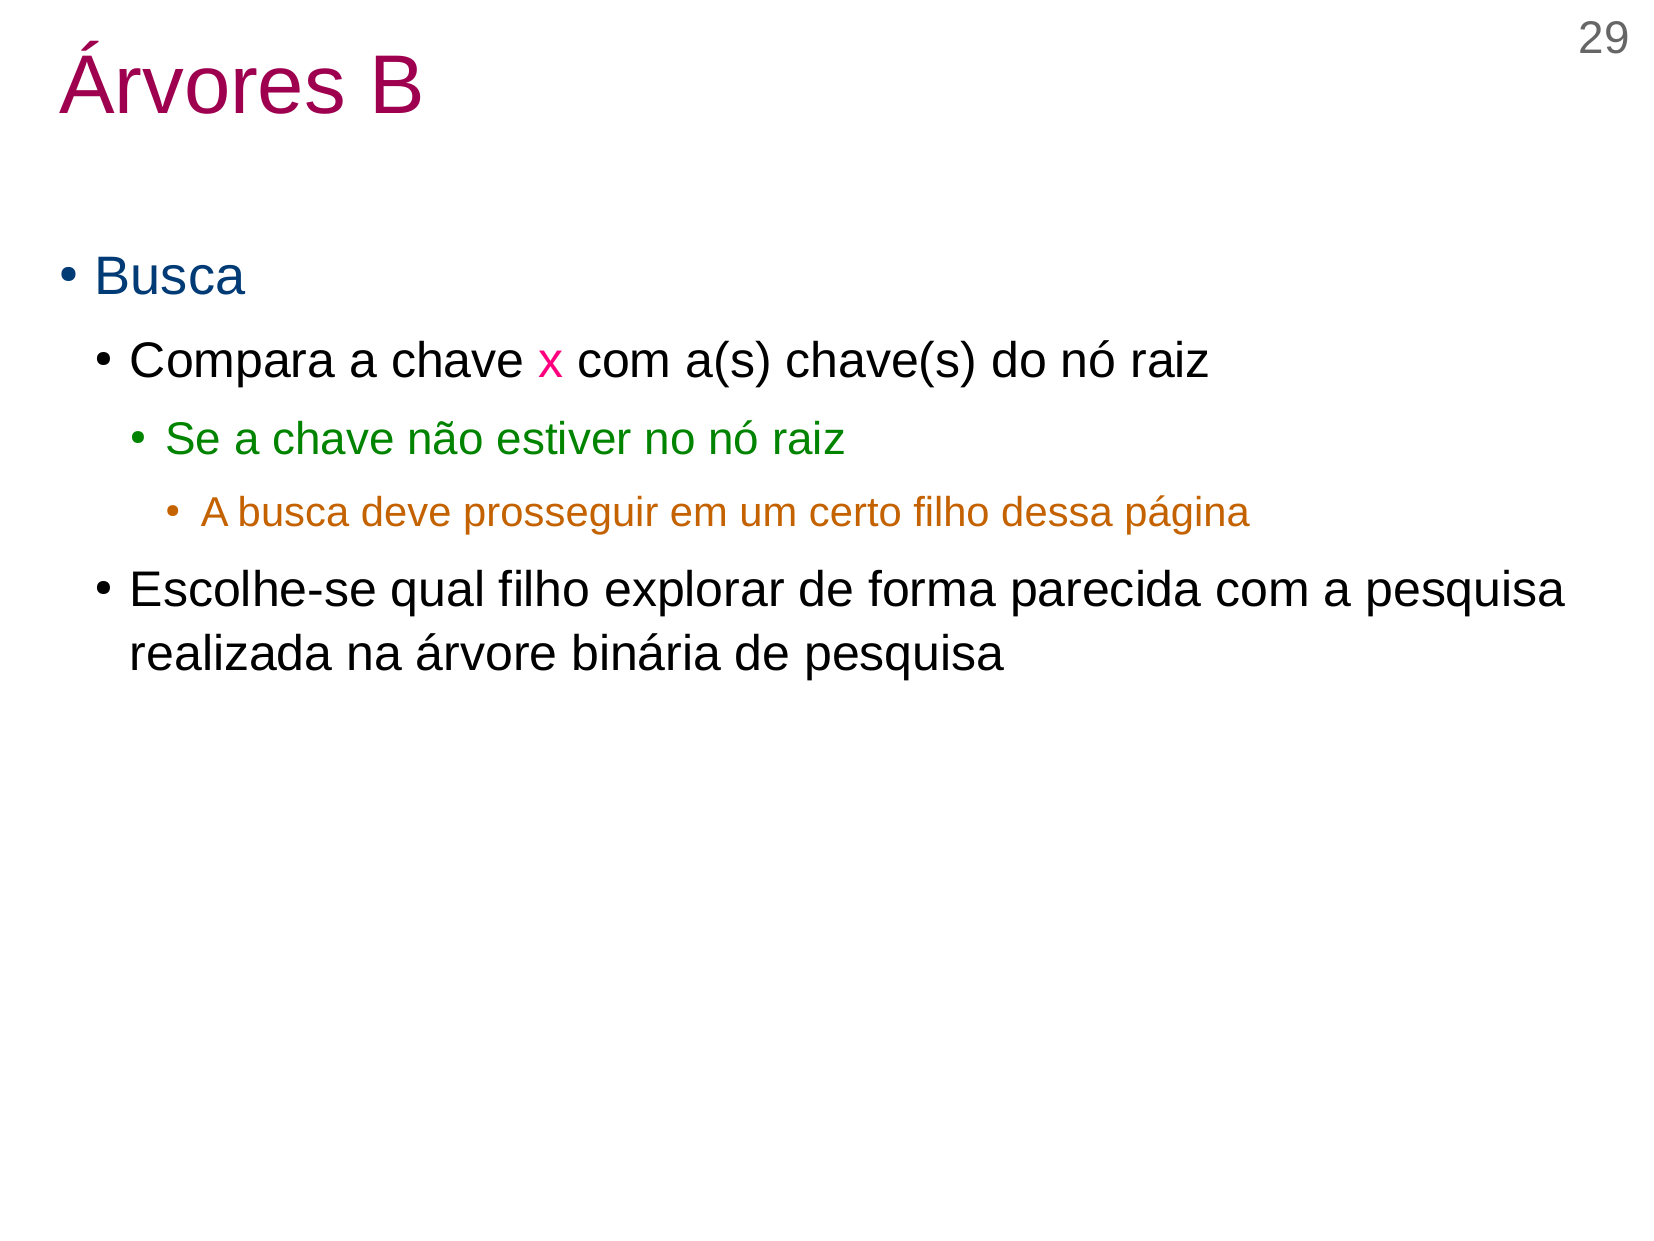

29
# Árvores B
Busca
Compara a chave x com a(s) chave(s) do nó raiz
Se a chave não estiver no nó raiz
A busca deve prosseguir em um certo filho dessa página
Escolhe-se qual filho explorar de forma parecida com a pesquisa realizada na árvore binária de pesquisa